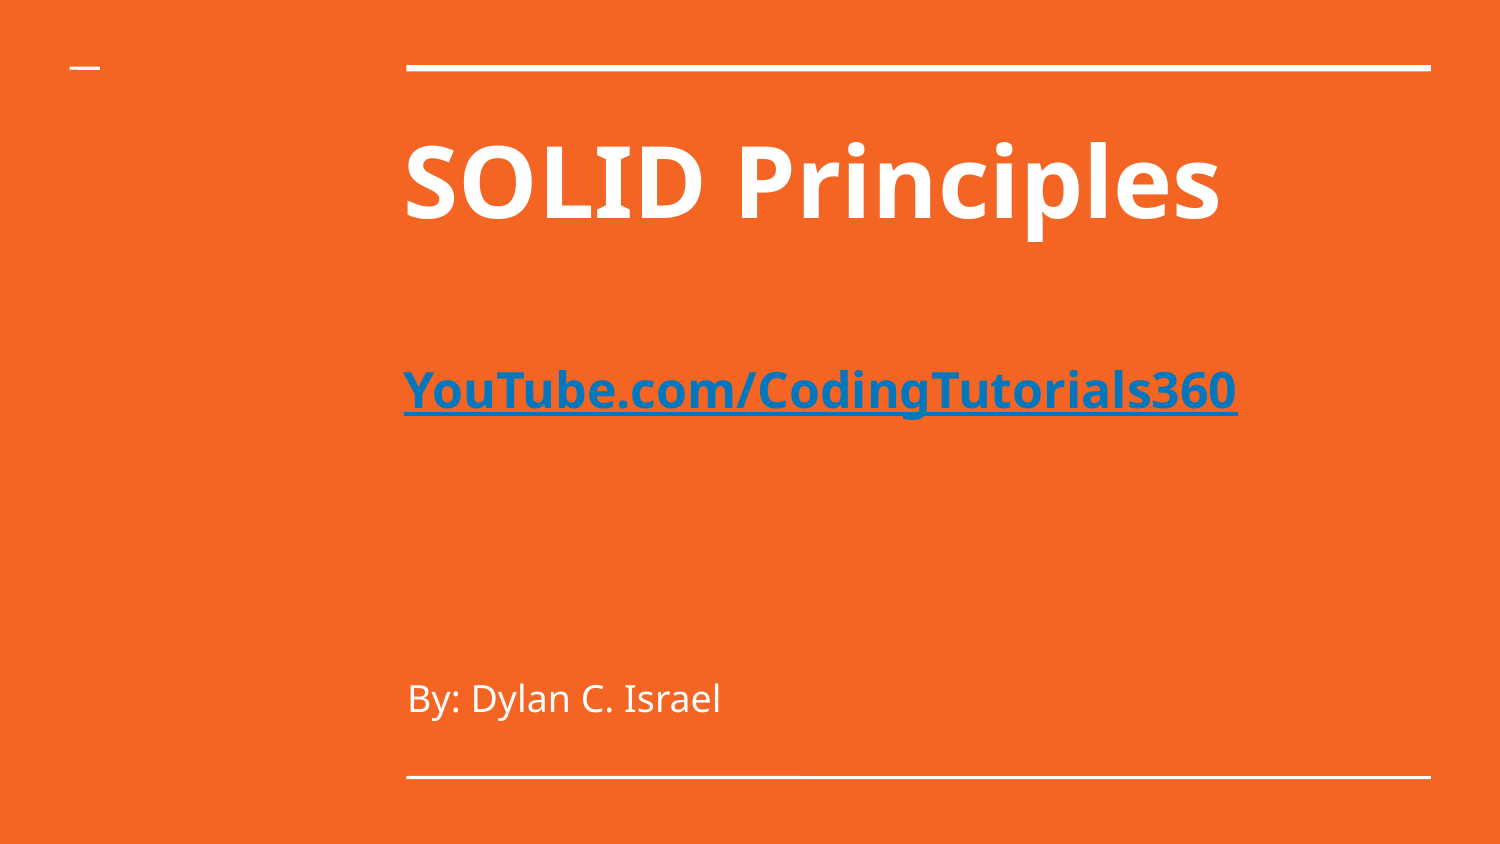

# SOLID Principles YouTube.com/CodingTutorials360
By: Dylan C. Israel